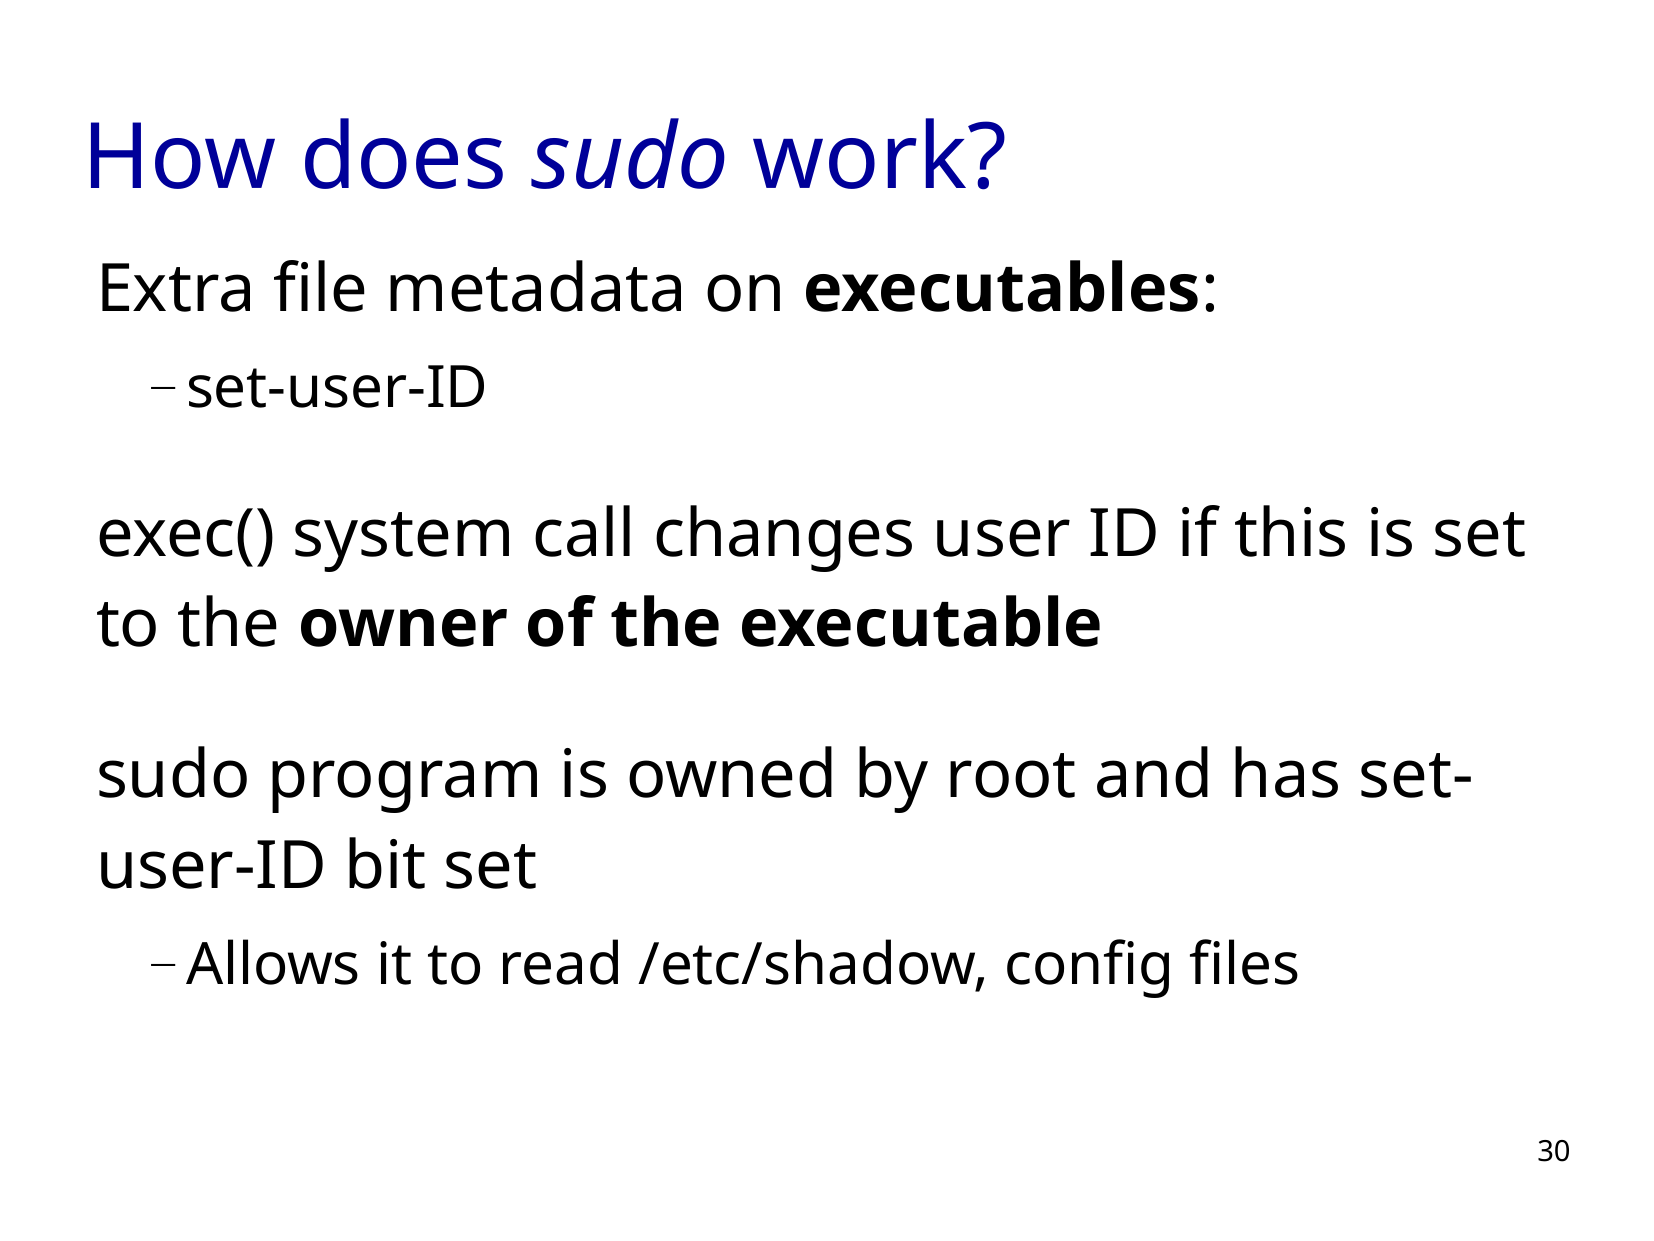

# How does sudo work?
Extra file metadata on executables:
set-user-ID
exec() system call changes user ID if this is set to the owner of the executable
sudo program is owned by root and has set-user-ID bit set
Allows it to read /etc/shadow, config files
30